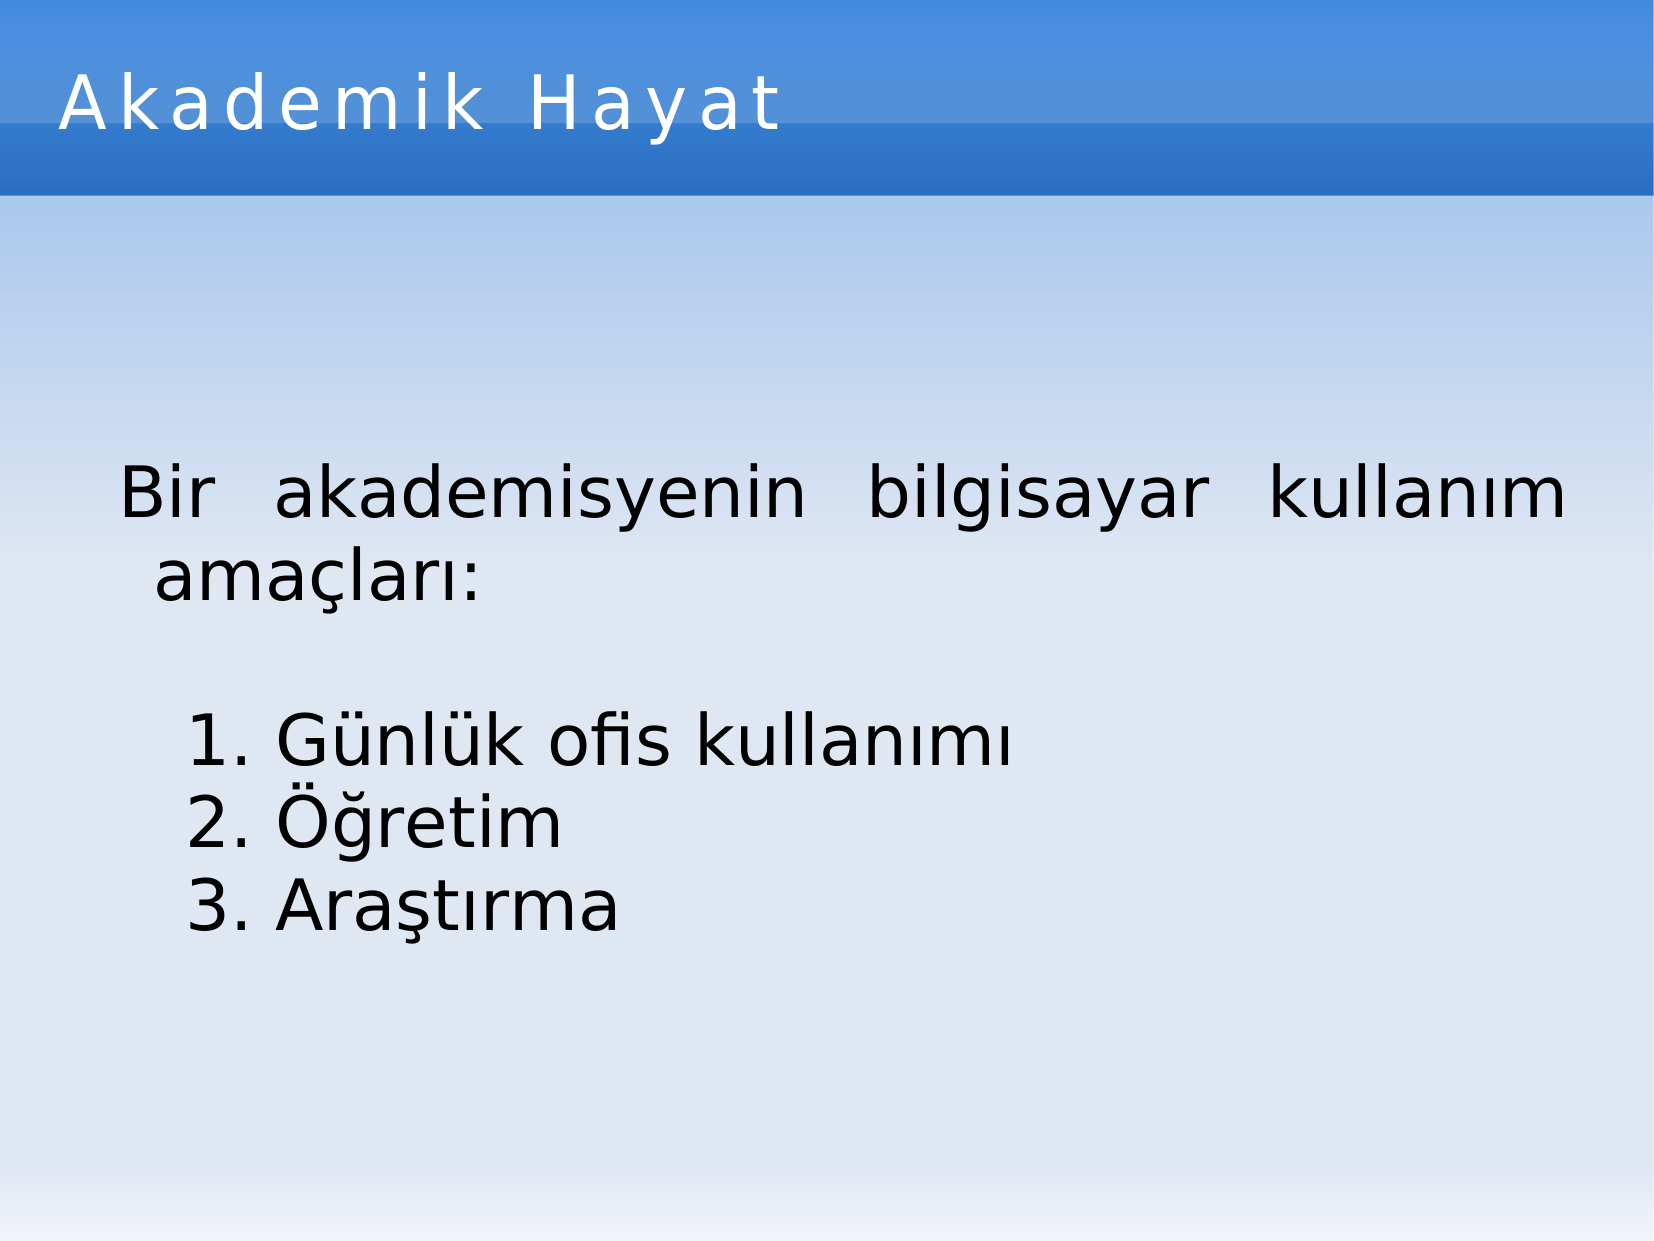

# Akademik Hayat
Bir akademisyenin bilgisayar kullanım amaçları:
 1. Günlük ofis kullanımı
 2. Öğretim
 3. Araştırma